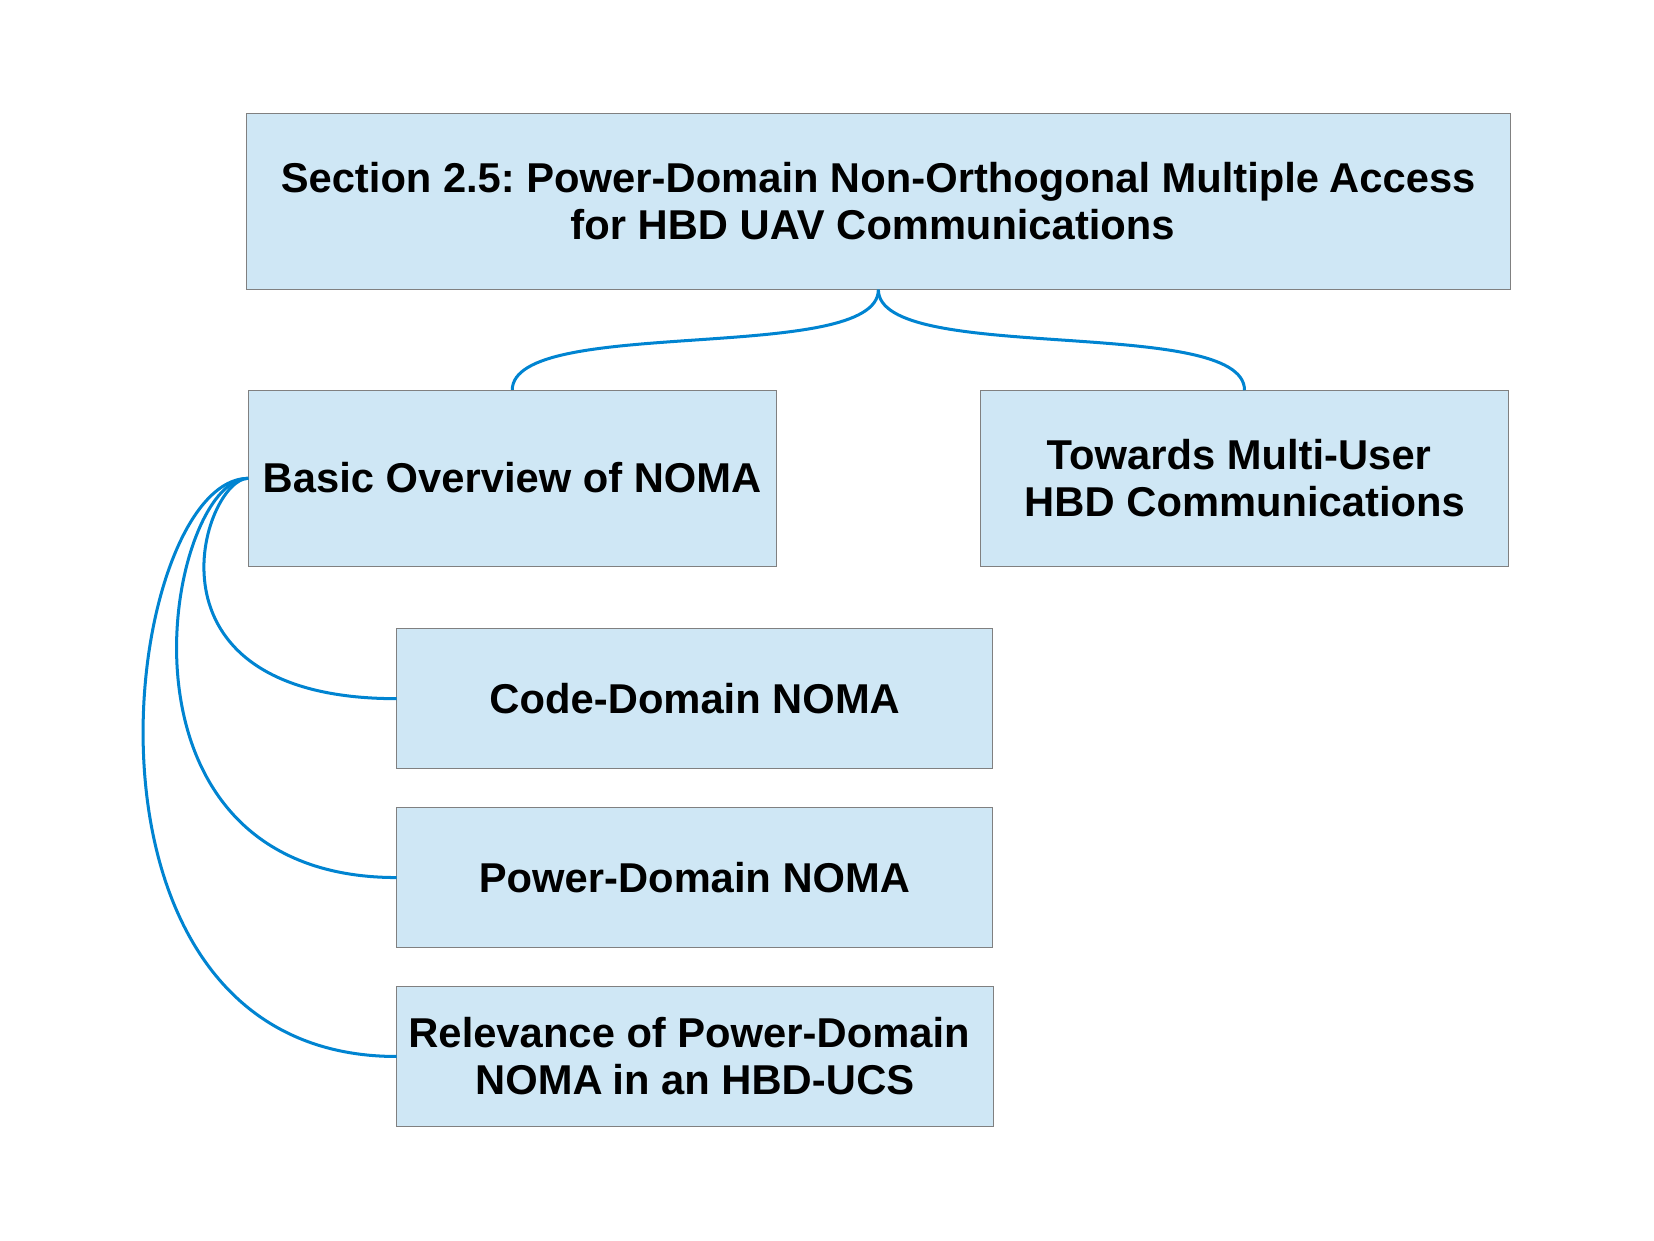

Section 2.5: Power-Domain Non-Orthogonal Multiple Access
for HBD UAV Communications
Basic Overview of NOMA
Towards Multi-User
HBD Communications
Code-Domain NOMA
Power-Domain NOMA
Relevance of Power-Domain
NOMA in an HBD-UCS